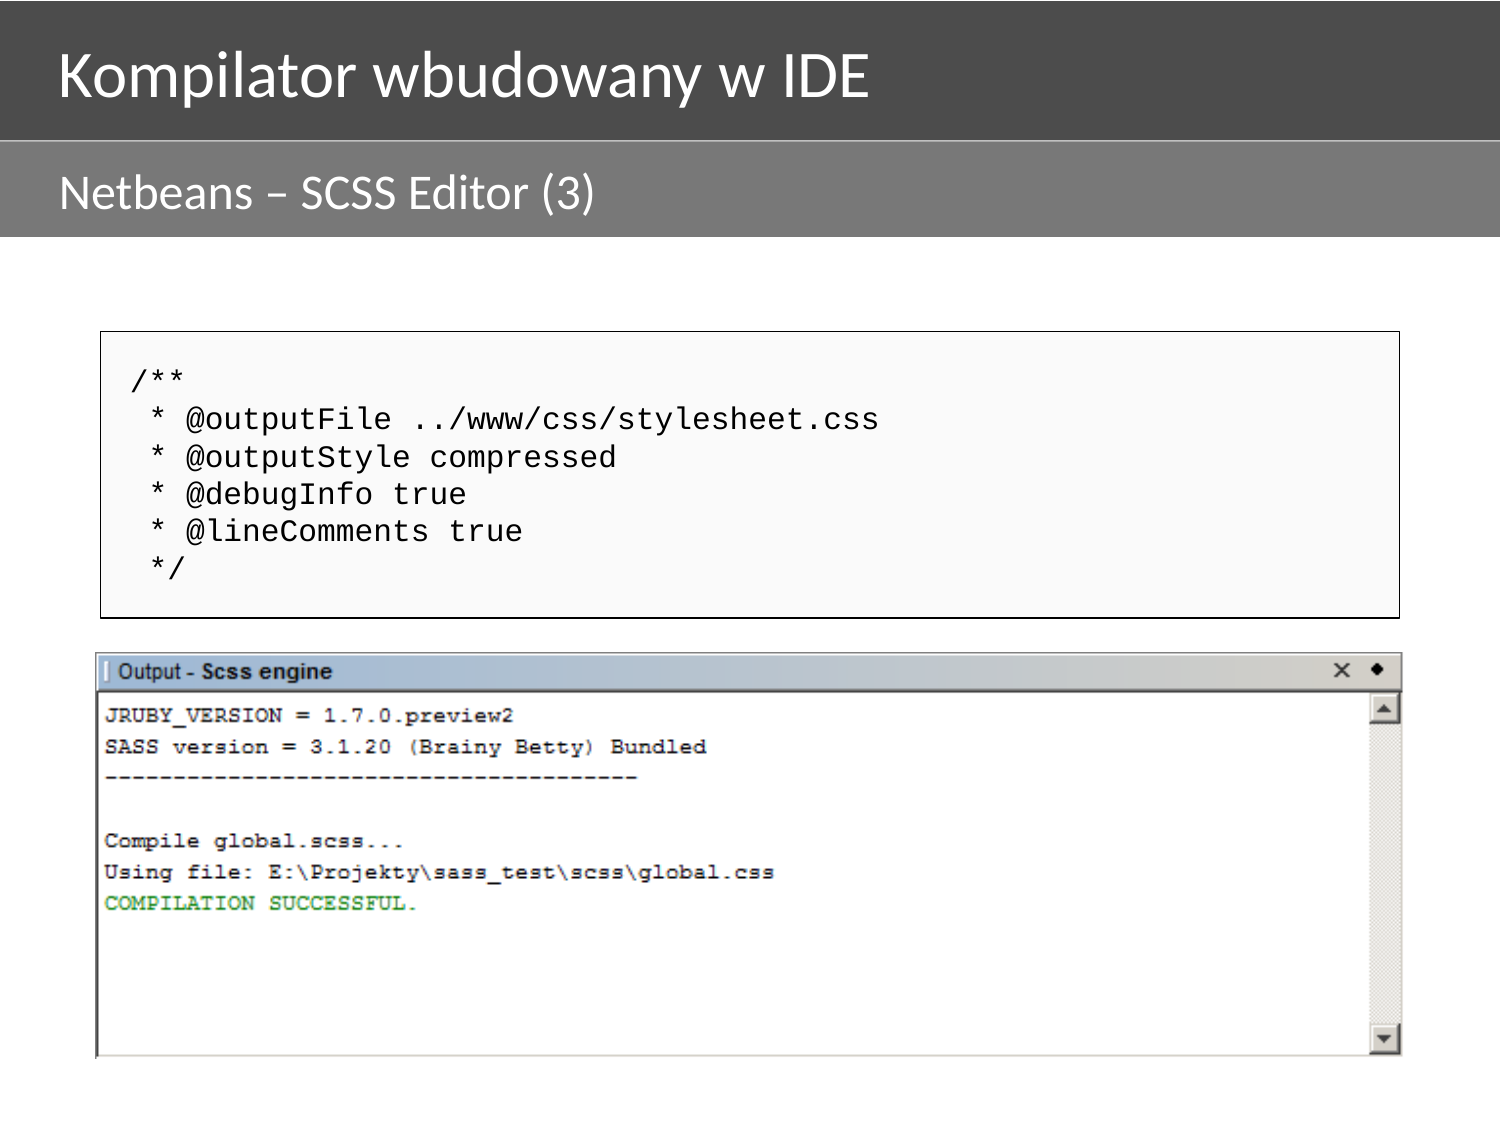

Kompilator wbudowany w IDE
Netbeans – SCSS Editor (3)
/**
 * @outputFile ../www/css/stylesheet.css
 * @outputStyle compressed
 * @debugInfo true
 * @lineComments true
 */